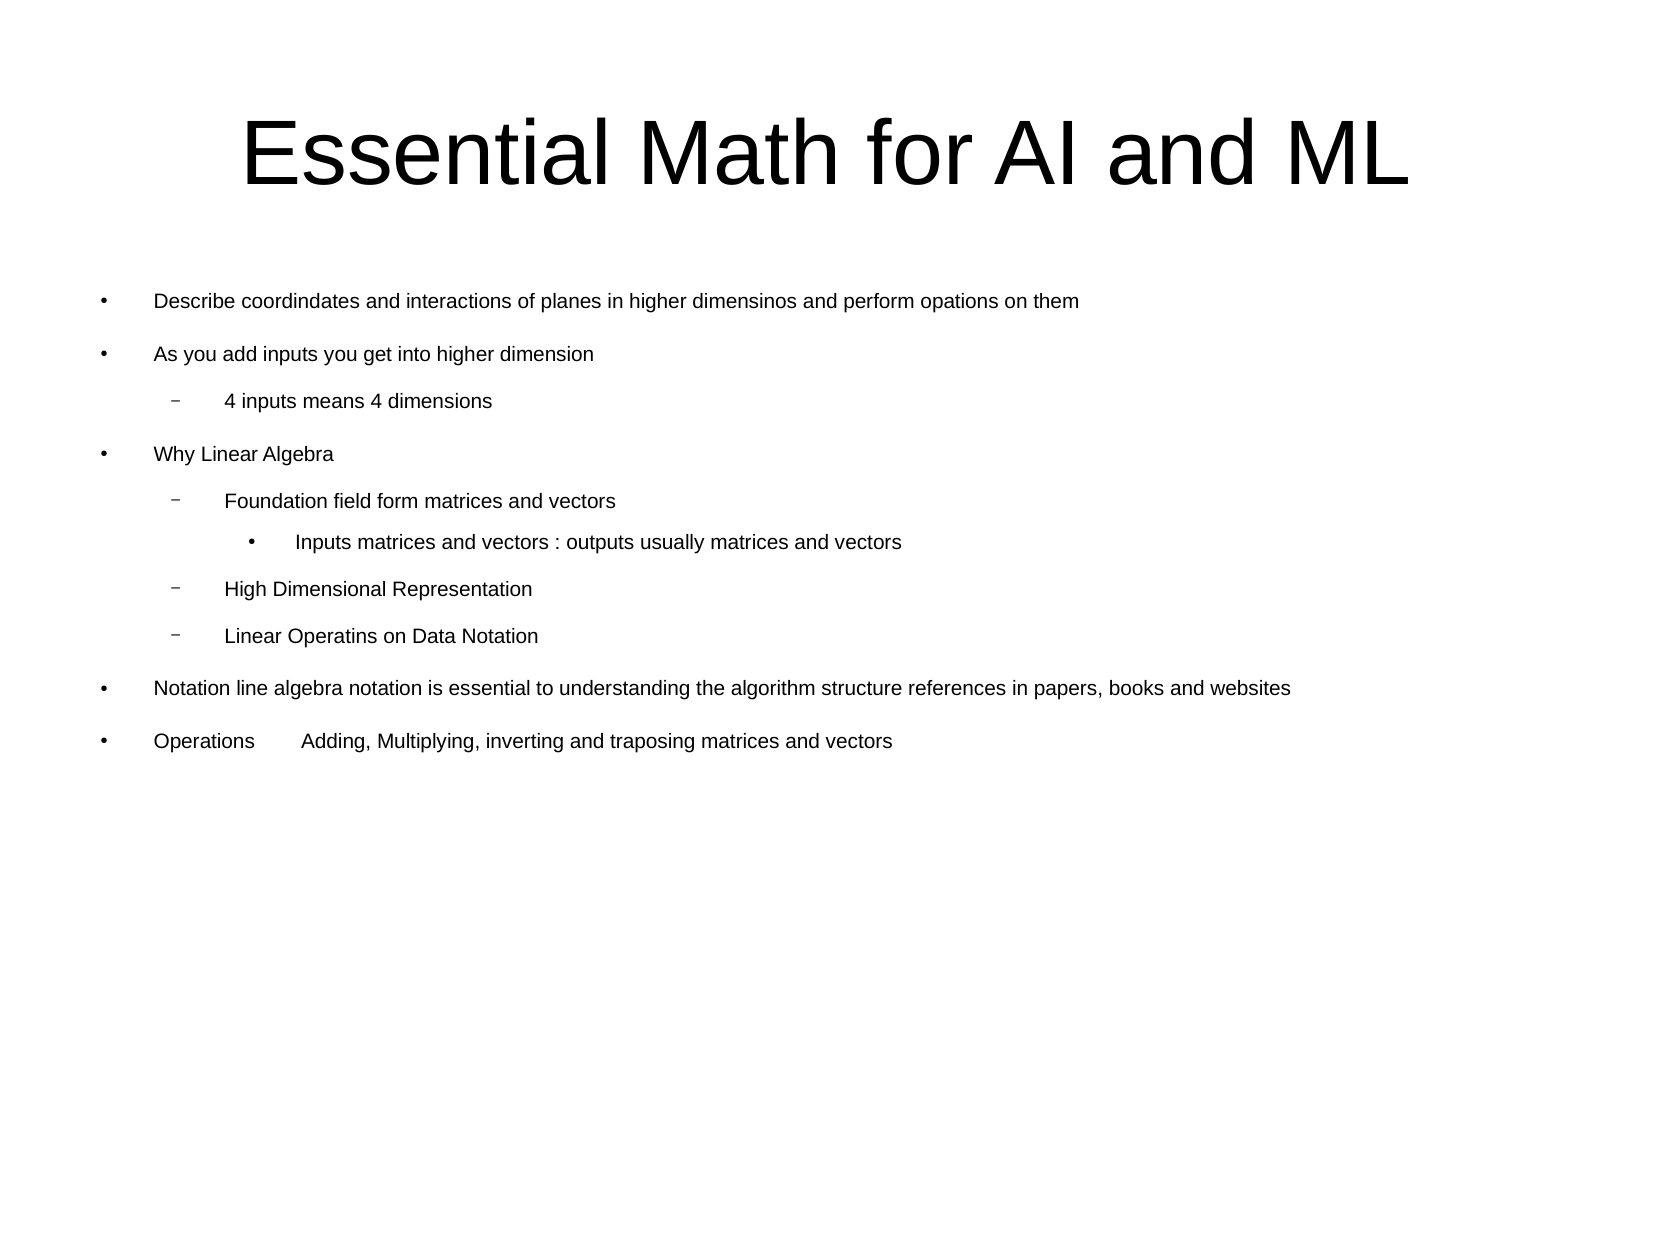

# Essential Math for AI and ML
Describe coordindates and interactions of planes in higher dimensinos and perform opations on them
As you add inputs you get into higher dimension
4 inputs means 4 dimensions
Why Linear Algebra
Foundation field form matrices and vectors
Inputs matrices and vectors : outputs usually matrices and vectors
High Dimensional Representation
Linear Operatins on Data Notation
Notation line algebra notation is essential to understanding the algorithm structure references in papers, books and websites
Operations	Adding, Multiplying, inverting and traposing matrices and vectors